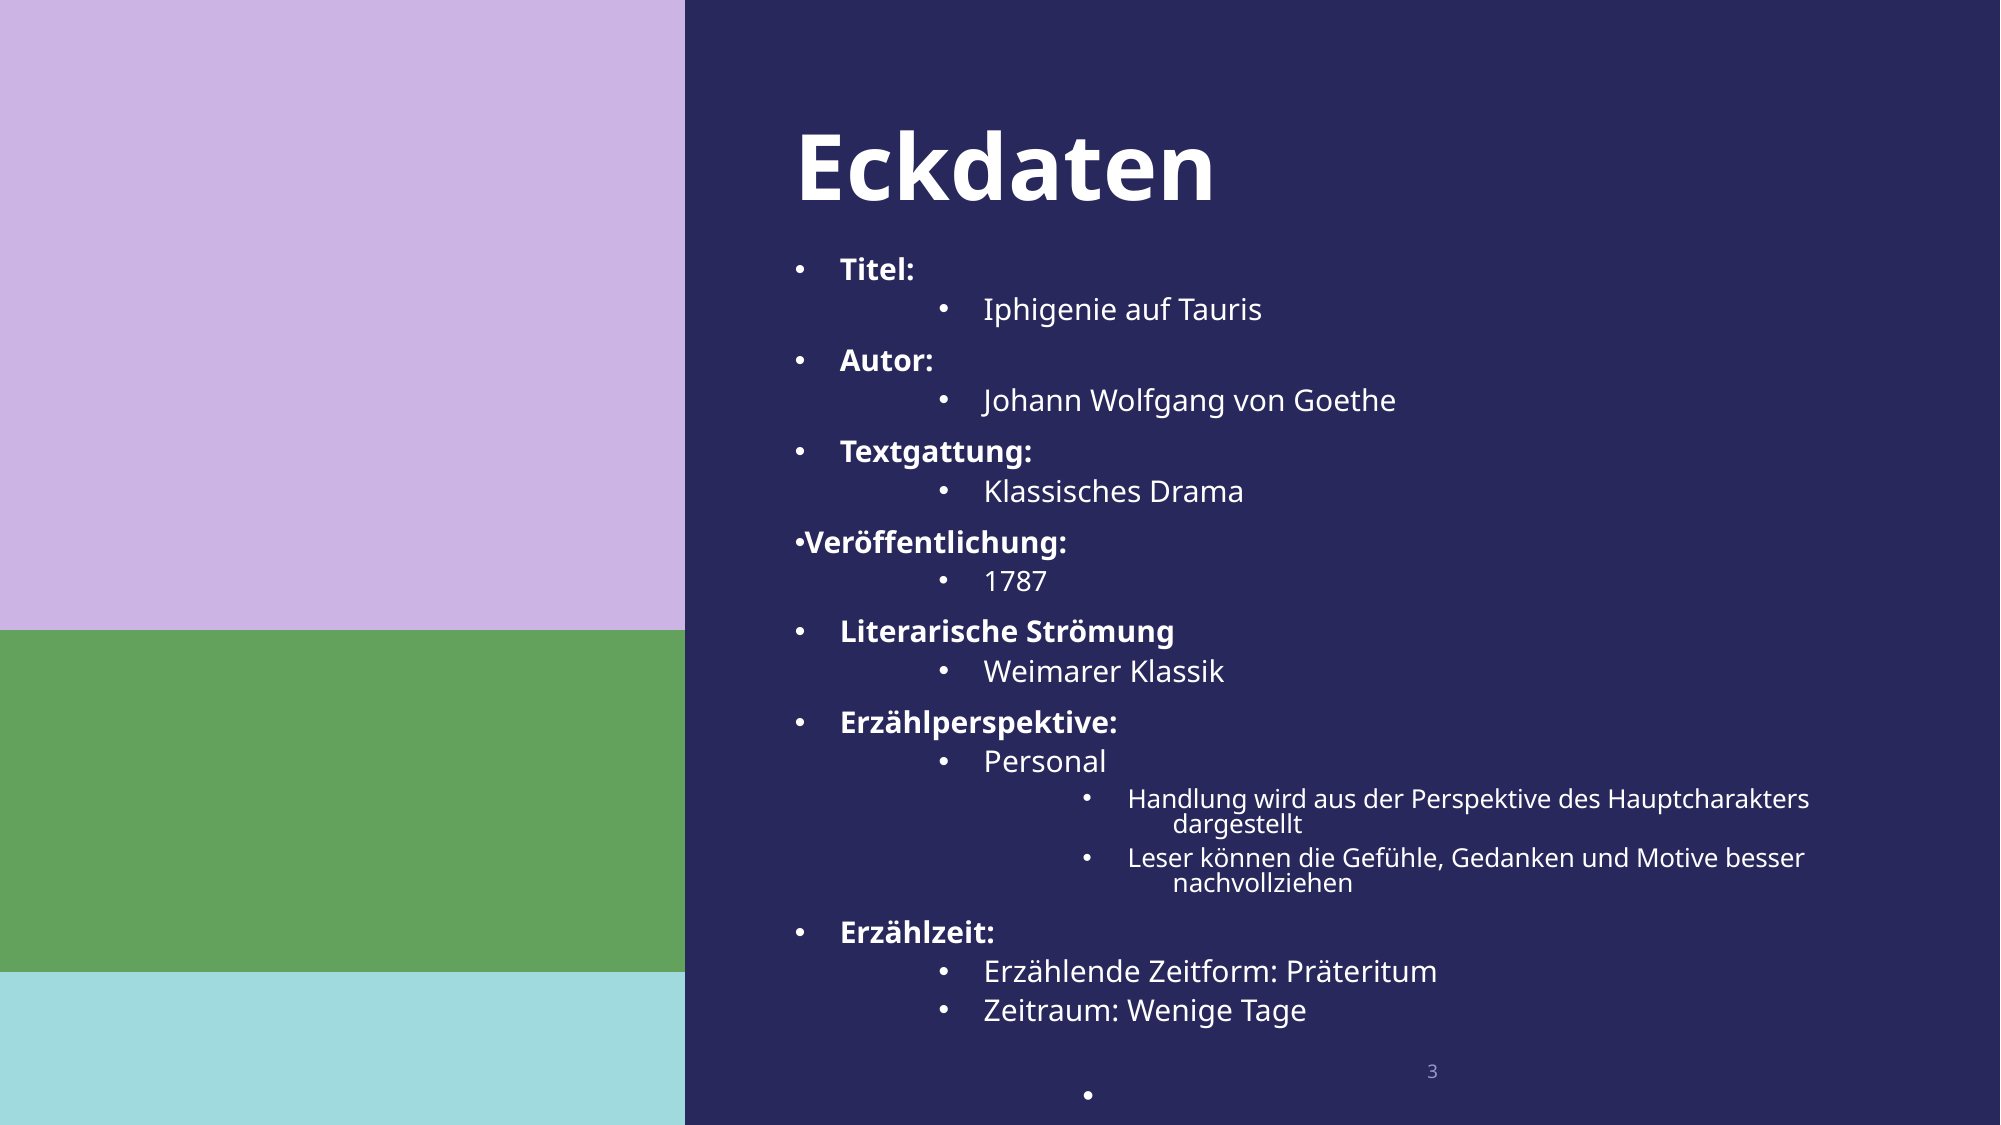

# Eckdaten
Titel:
Iphigenie auf Tauris
Autor:
Johann Wolfgang von Goethe
Textgattung:
Klassisches Drama
Veröffentlichung:
1787
Literarische Strömung
Weimarer Klassik
Erzählperspektive:
Personal
Handlung wird aus der Perspektive des Hauptcharakters dargestellt
Leser können die Gefühle, Gedanken und Motive besser nachvollziehen
Erzählzeit:
Erzählende Zeitform: Präteritum
Zeitraum: Wenige Tage
3